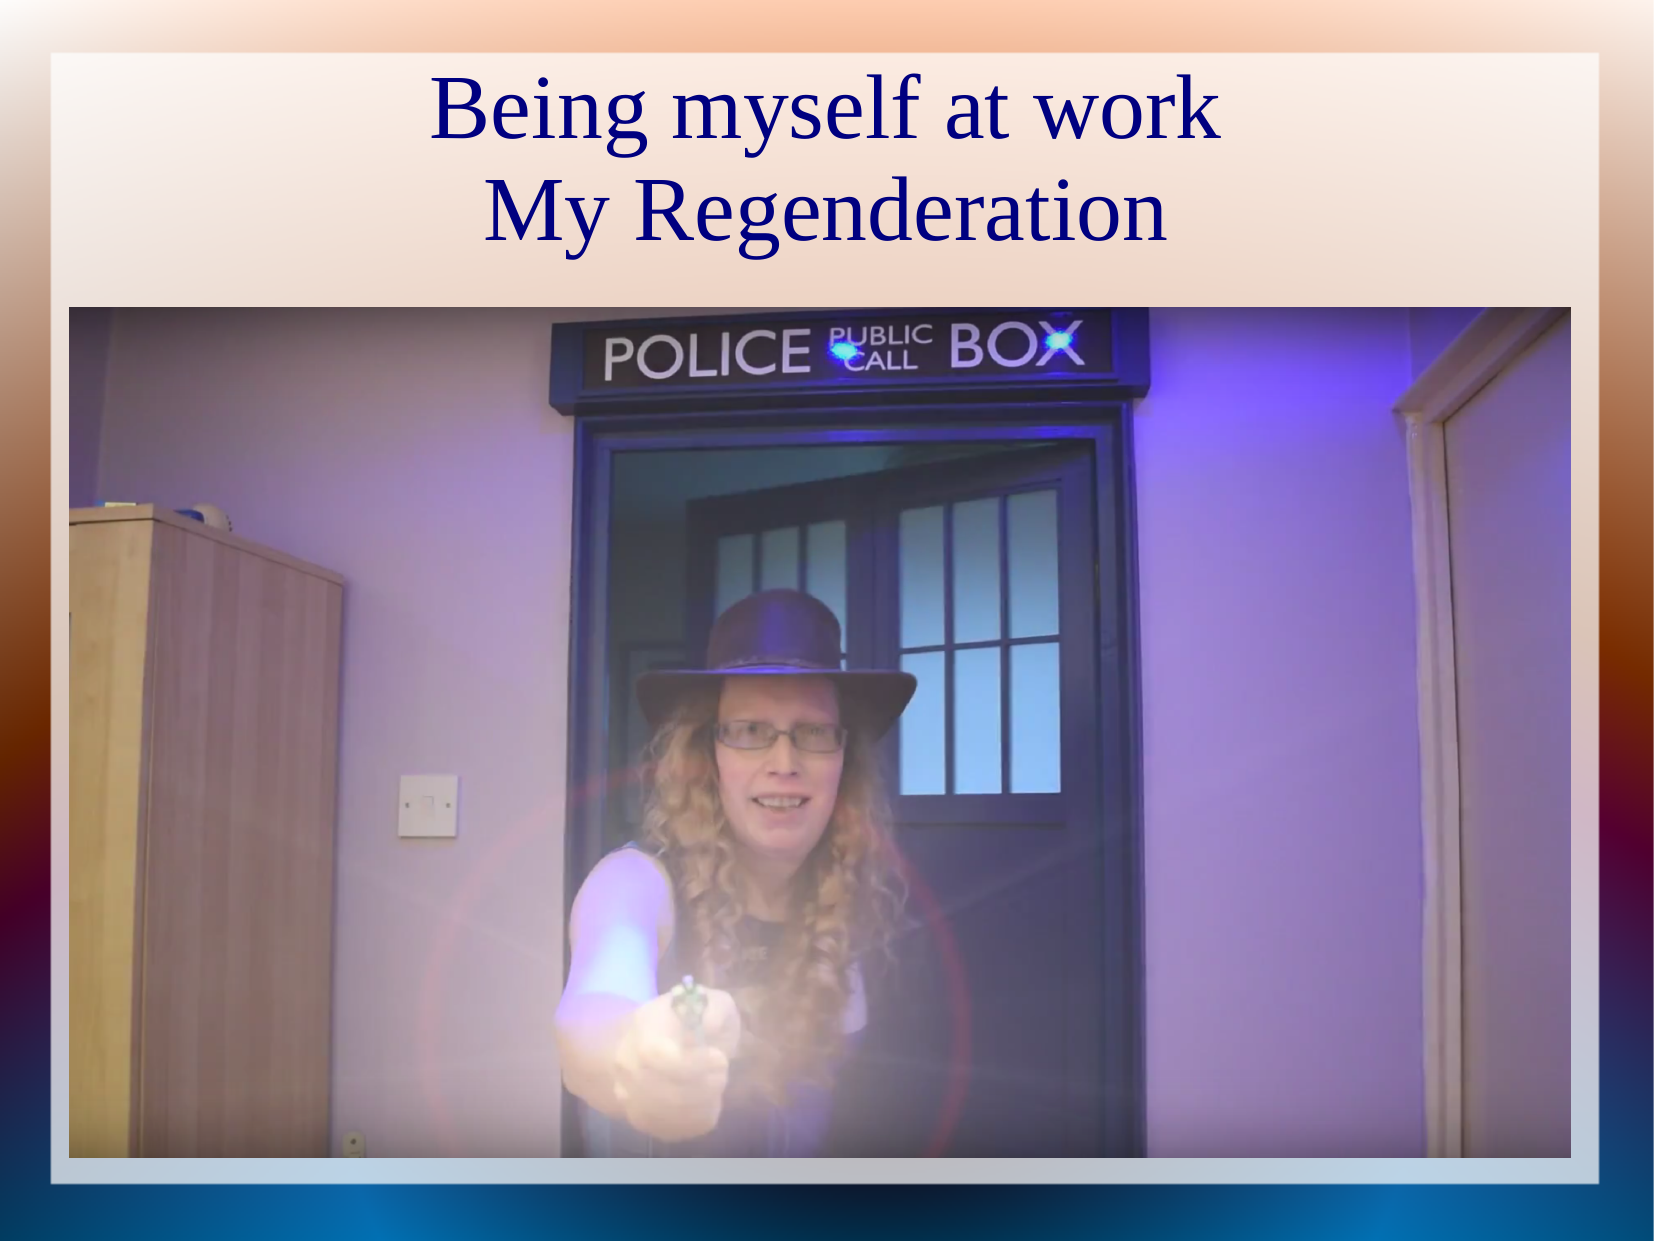

# Being myself at work My Regenderation